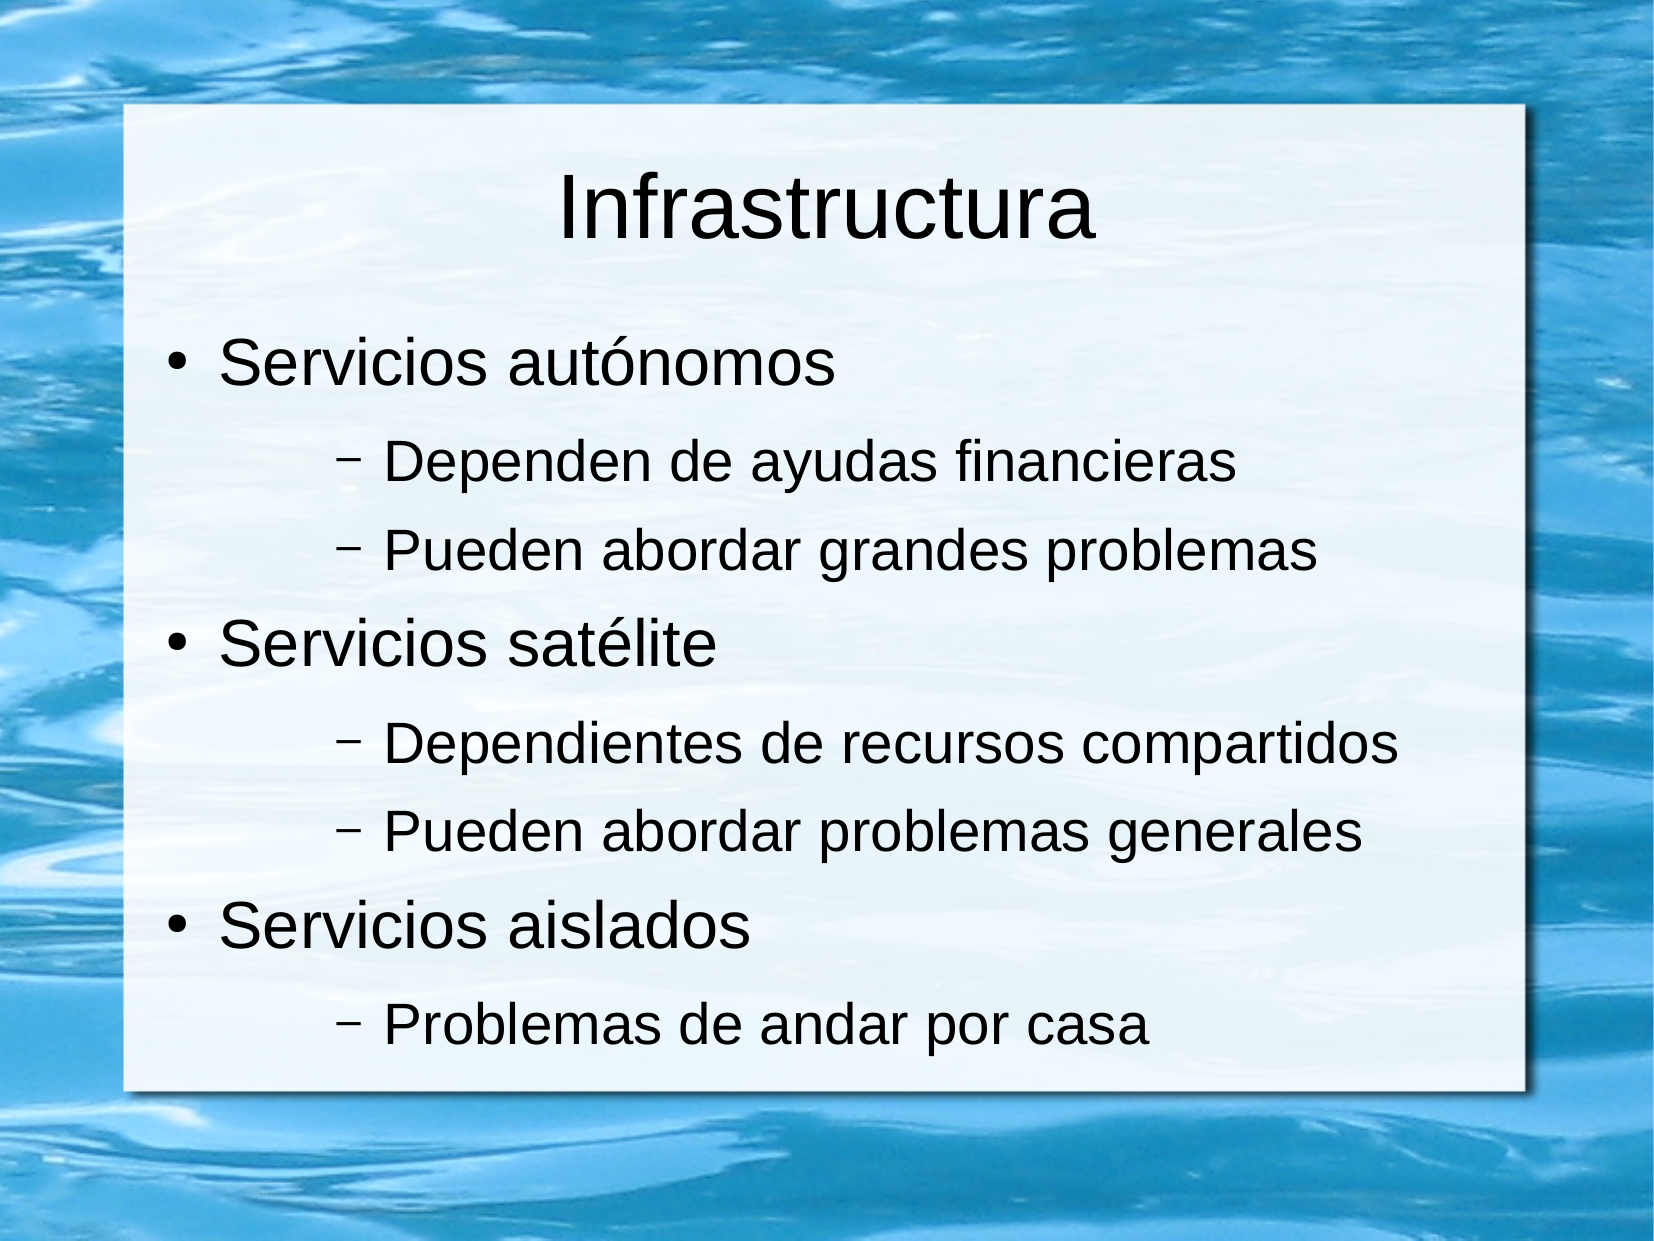

# Infrastructura
Servicios autónomos
Dependen de ayudas financieras
Pueden abordar grandes problemas
Servicios satélite
Dependientes de recursos compartidos
Pueden abordar problemas generales
Servicios aislados
Problemas de andar por casa